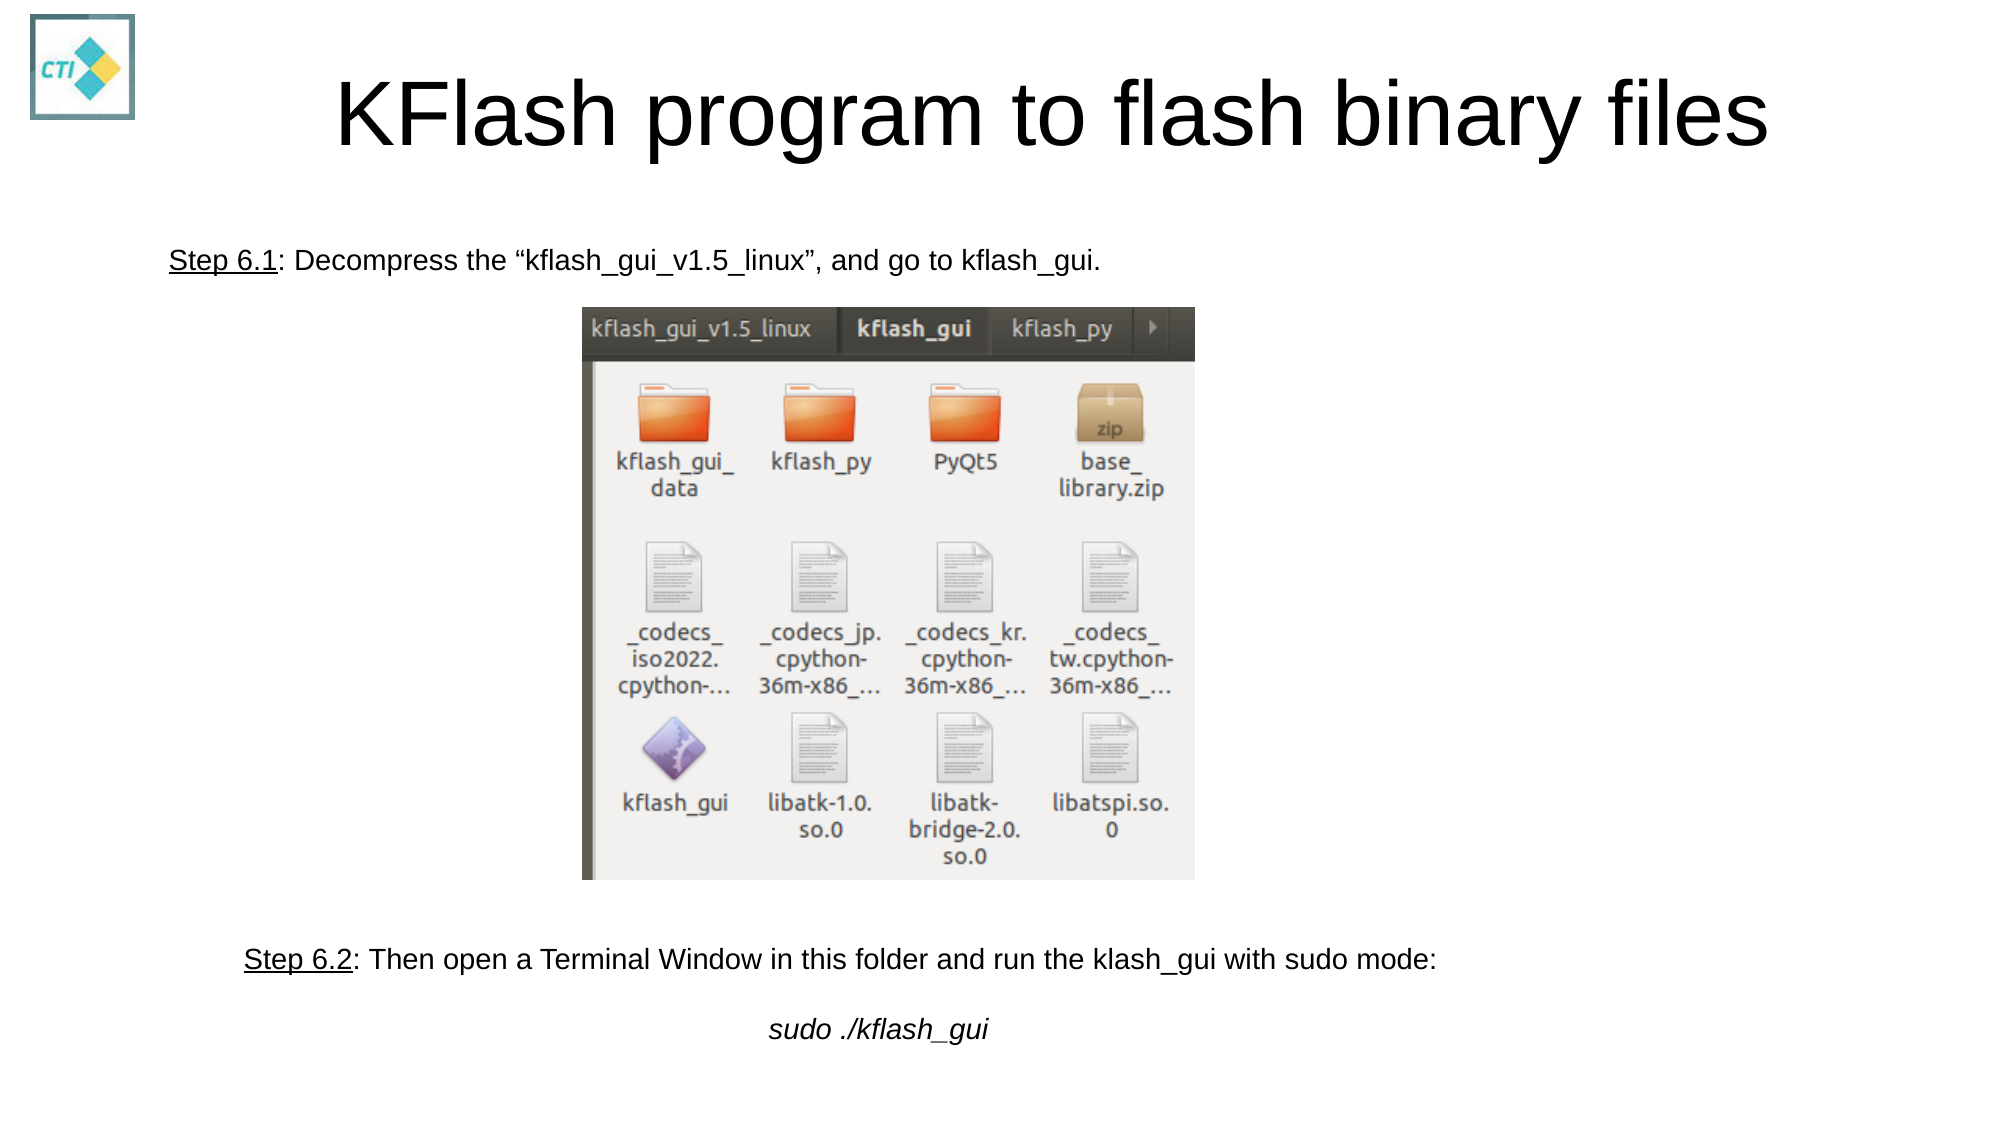

KFlash program to flash binary files
Step 6.1: Decompress the “kflash_gui_v1.5_linux”, and go to kflash_gui.
Step 6.2: Then open a Terminal Window in this folder and run the klash_gui with sudo mode:
sudo ./kflash_gui